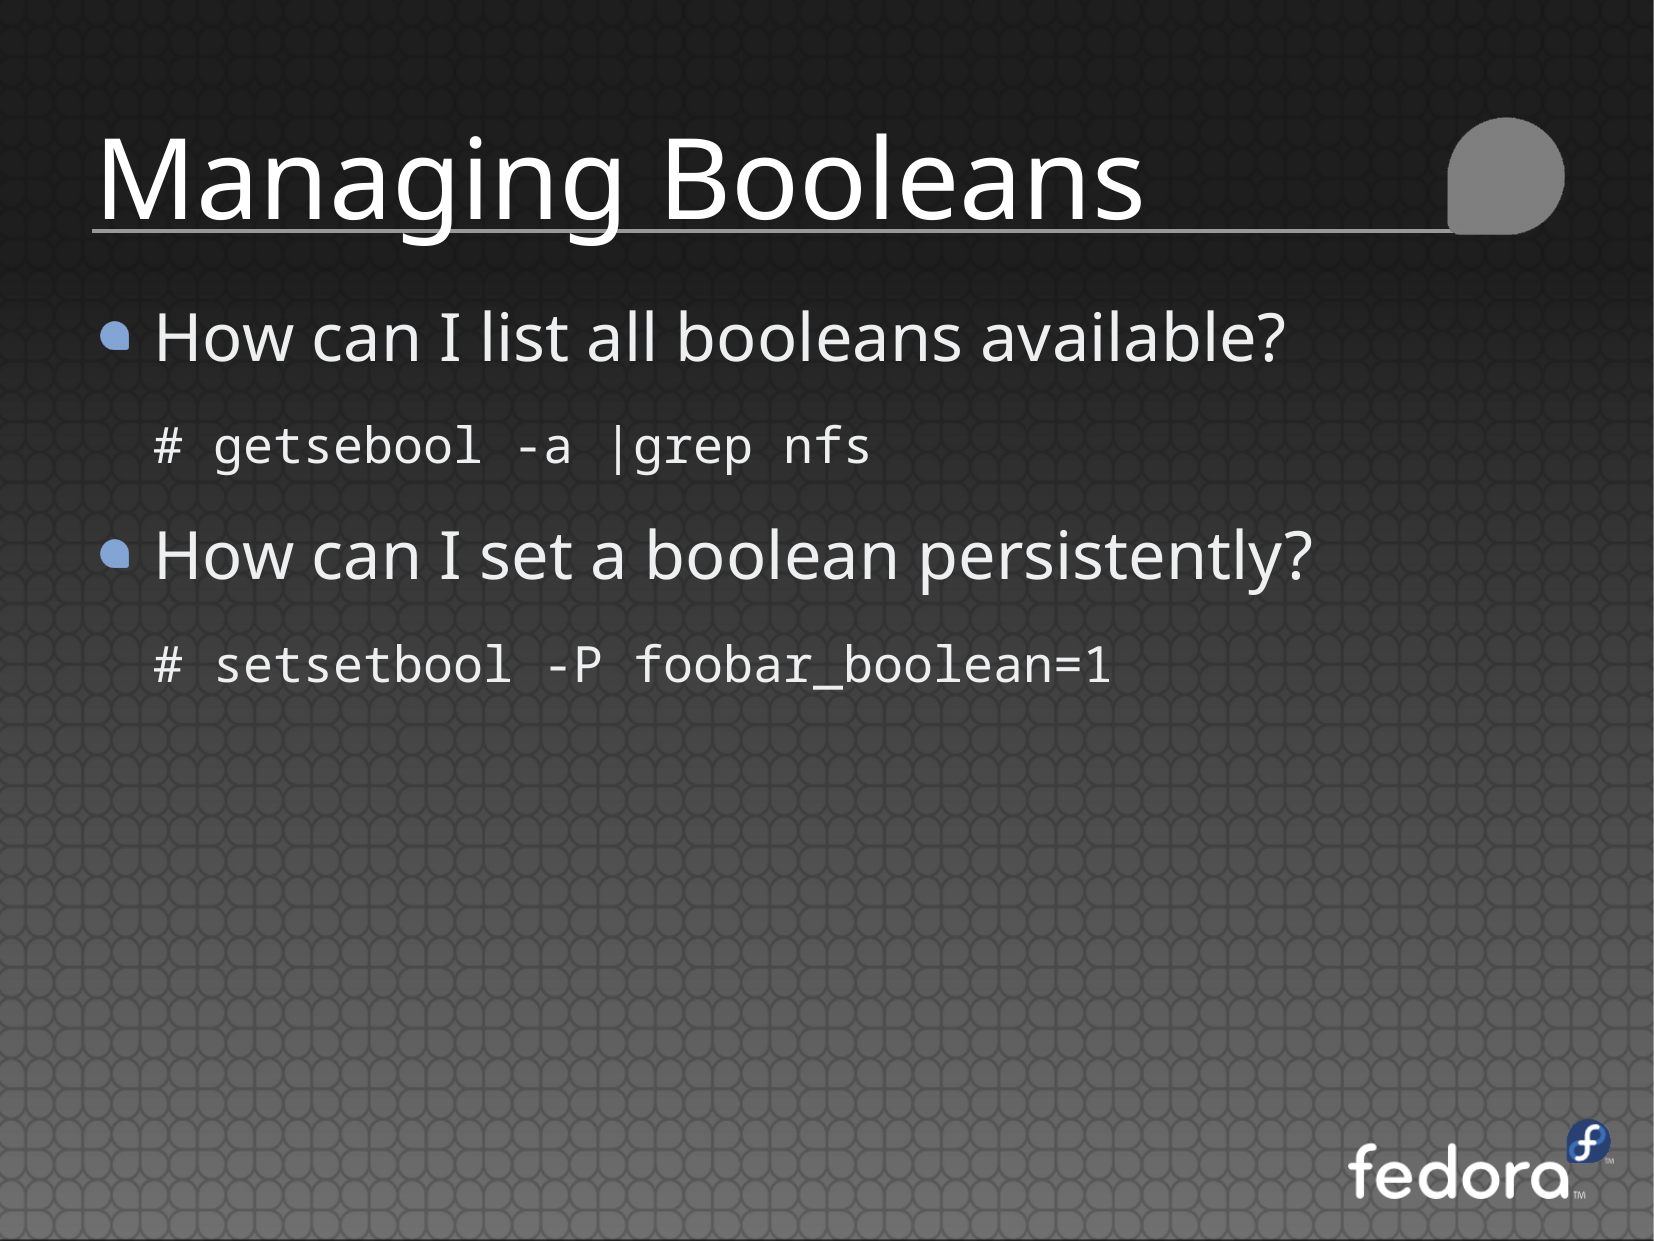

Managing Booleans
# How can I list all booleans available?
# getsebool -a |grep nfs
How can I set a boolean persistently?
# setsetbool -P foobar_boolean=1